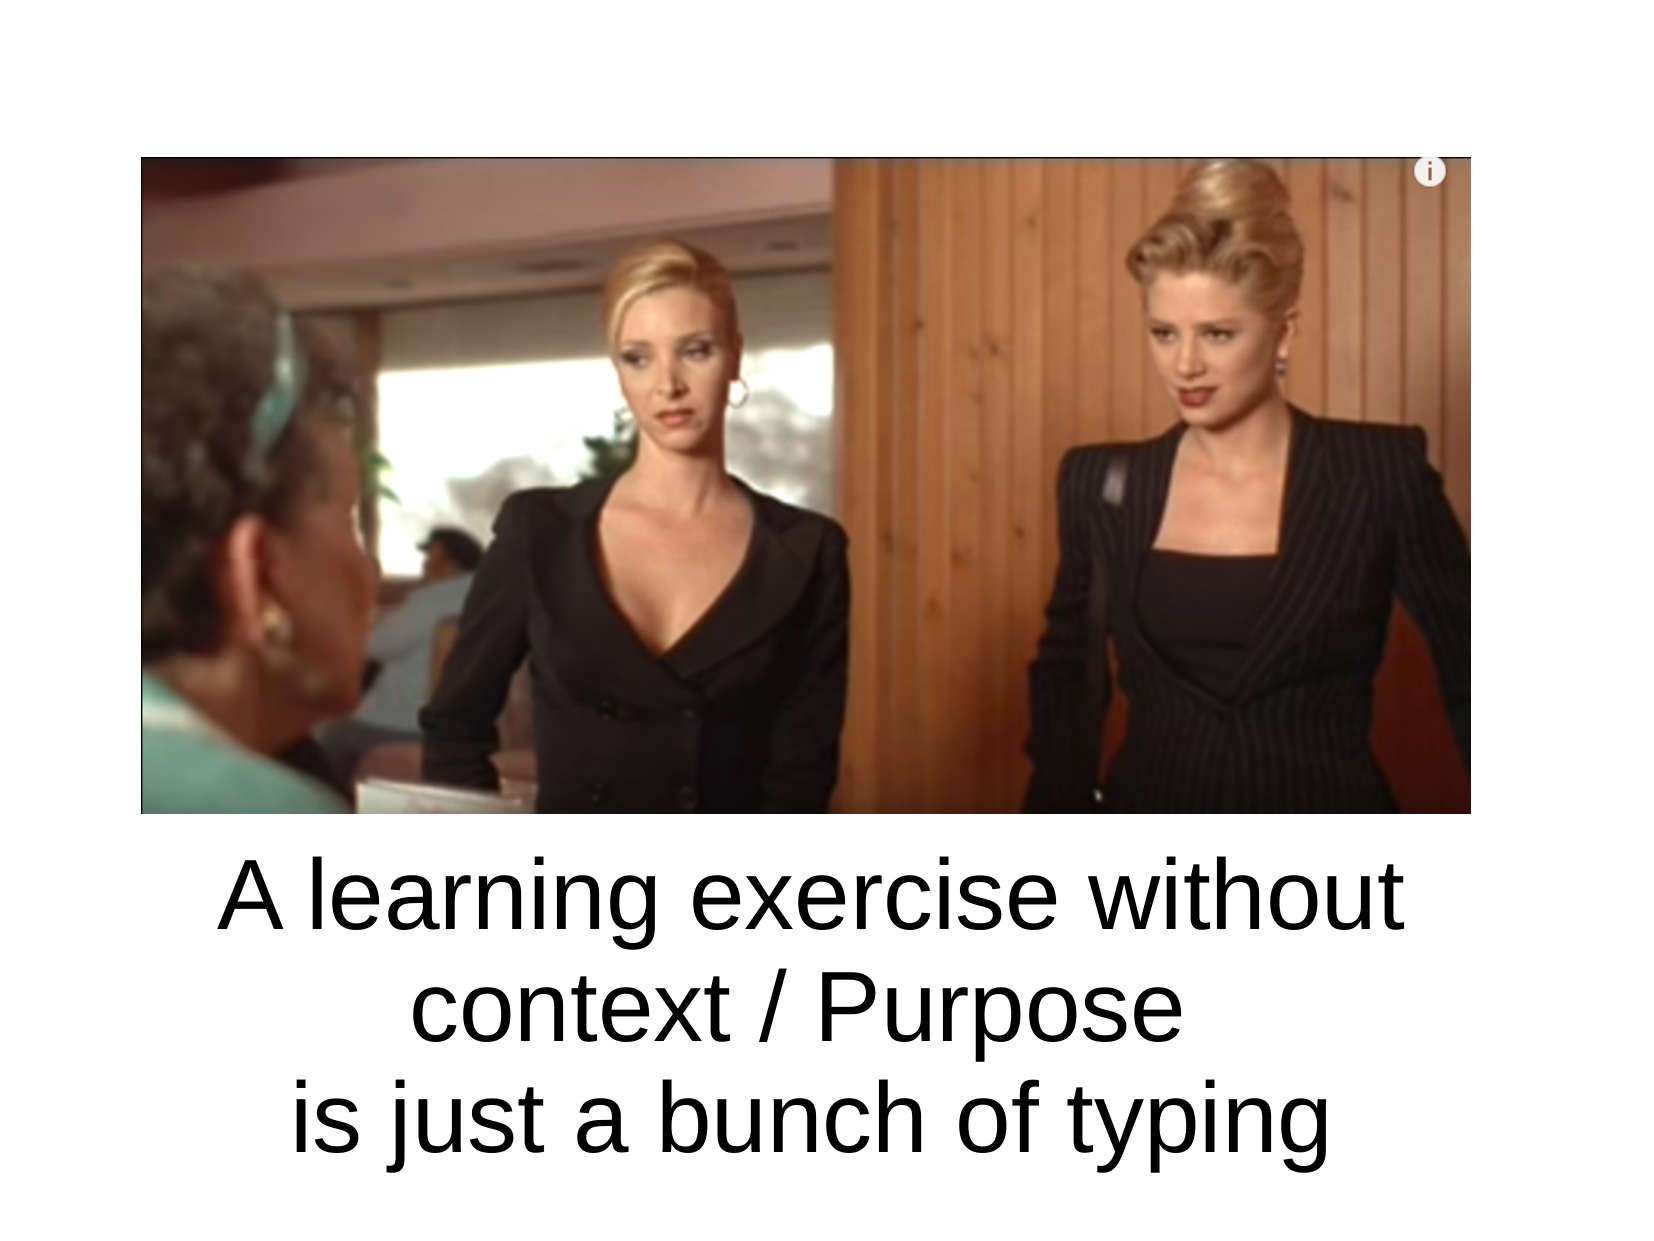

A learning exercise without context / Purpose
is just a bunch of typing